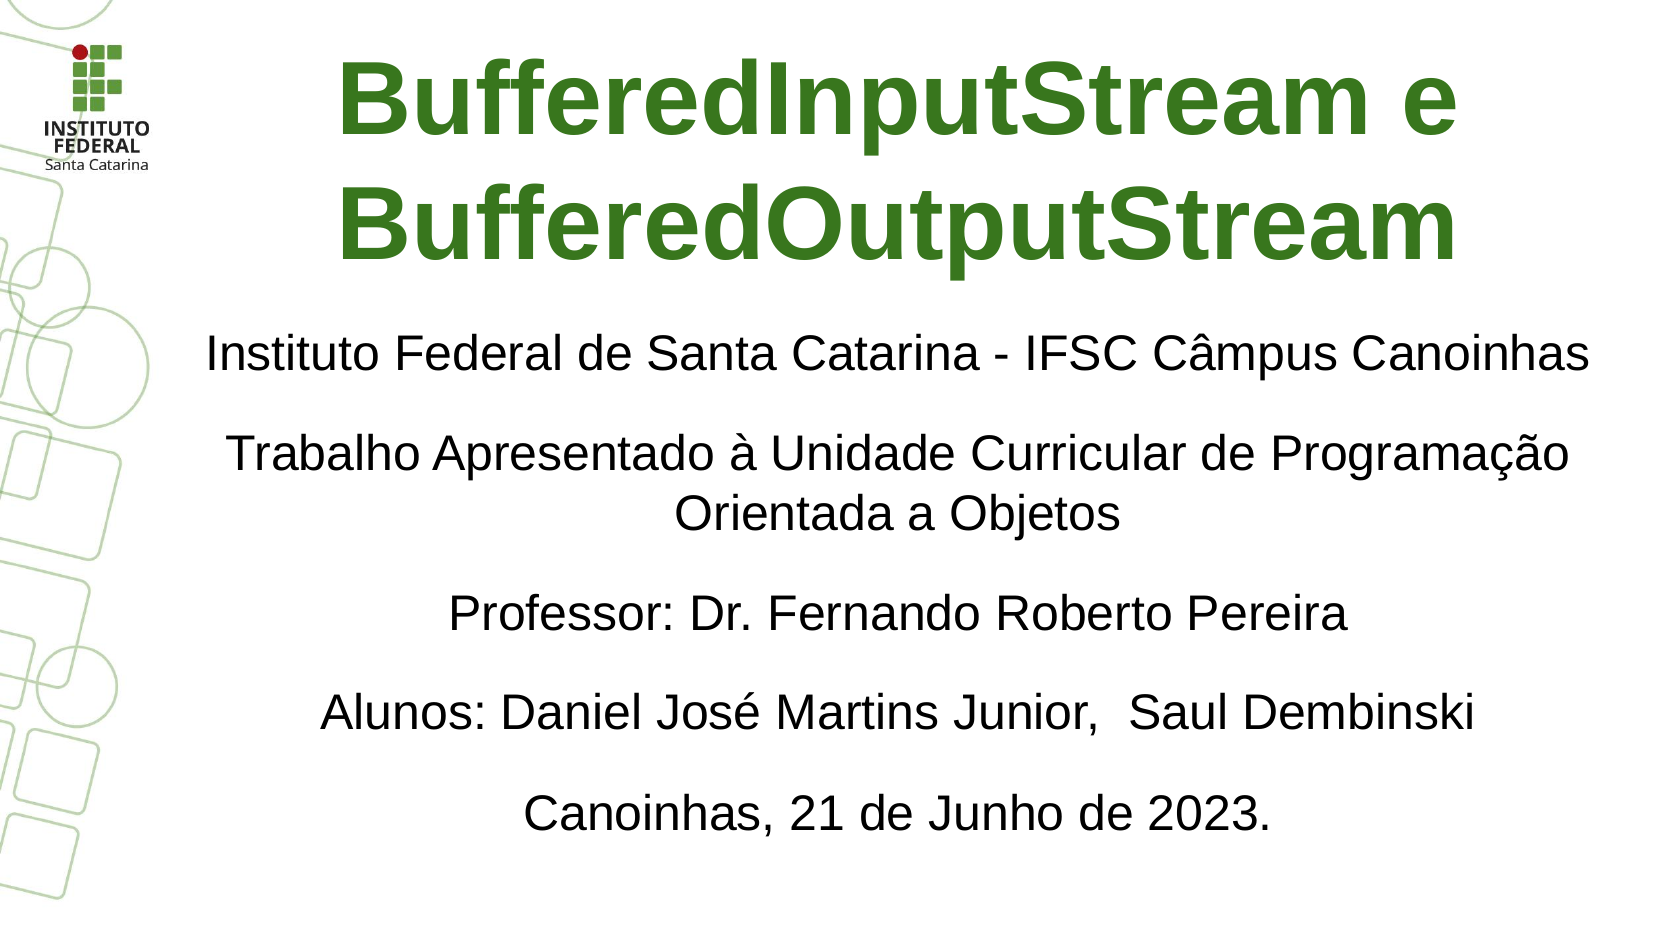

BufferedInputStream e BufferedOutputStream
Instituto Federal de Santa Catarina - IFSC Câmpus Canoinhas
Trabalho Apresentado à Unidade Curricular de Programação Orientada a Objetos
Professor: Dr. Fernando Roberto Pereira
Alunos: Daniel José Martins Junior, Saul Dembinski
Canoinhas, 21 de Junho de 2023.